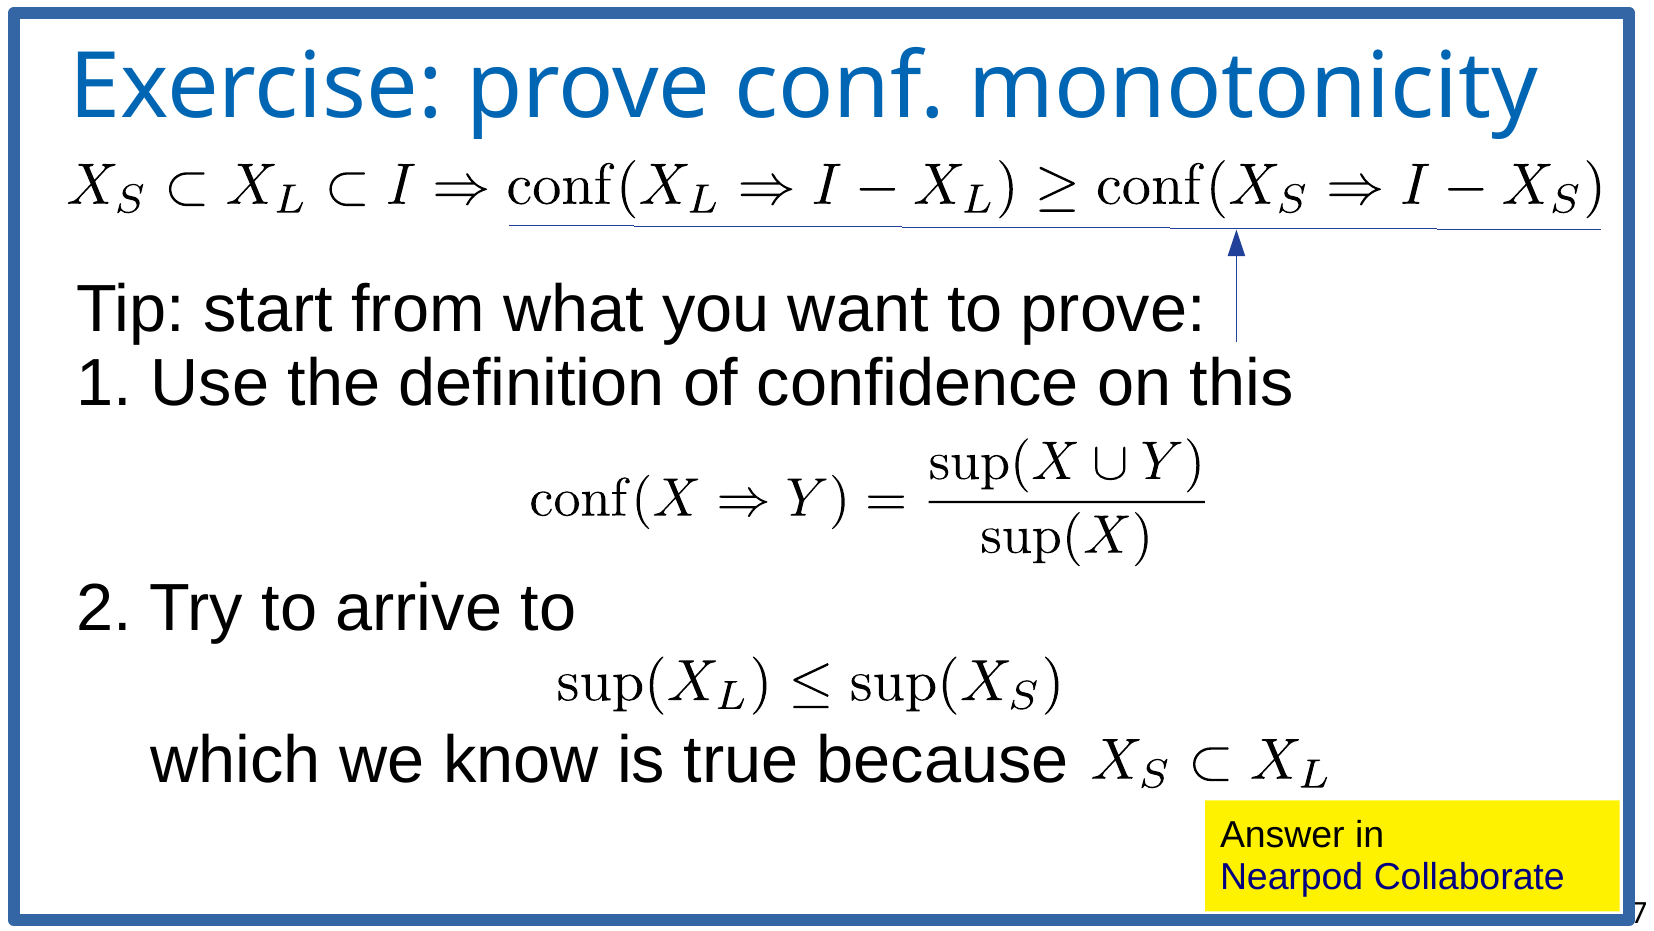

# Exercise: prove conf. monotonicity
Tip: start from what you want to prove:
1. Use the definition of confidence on this
2. Try to arrive to
 which we know is true because
Answer in
Nearpod Collaborate
7